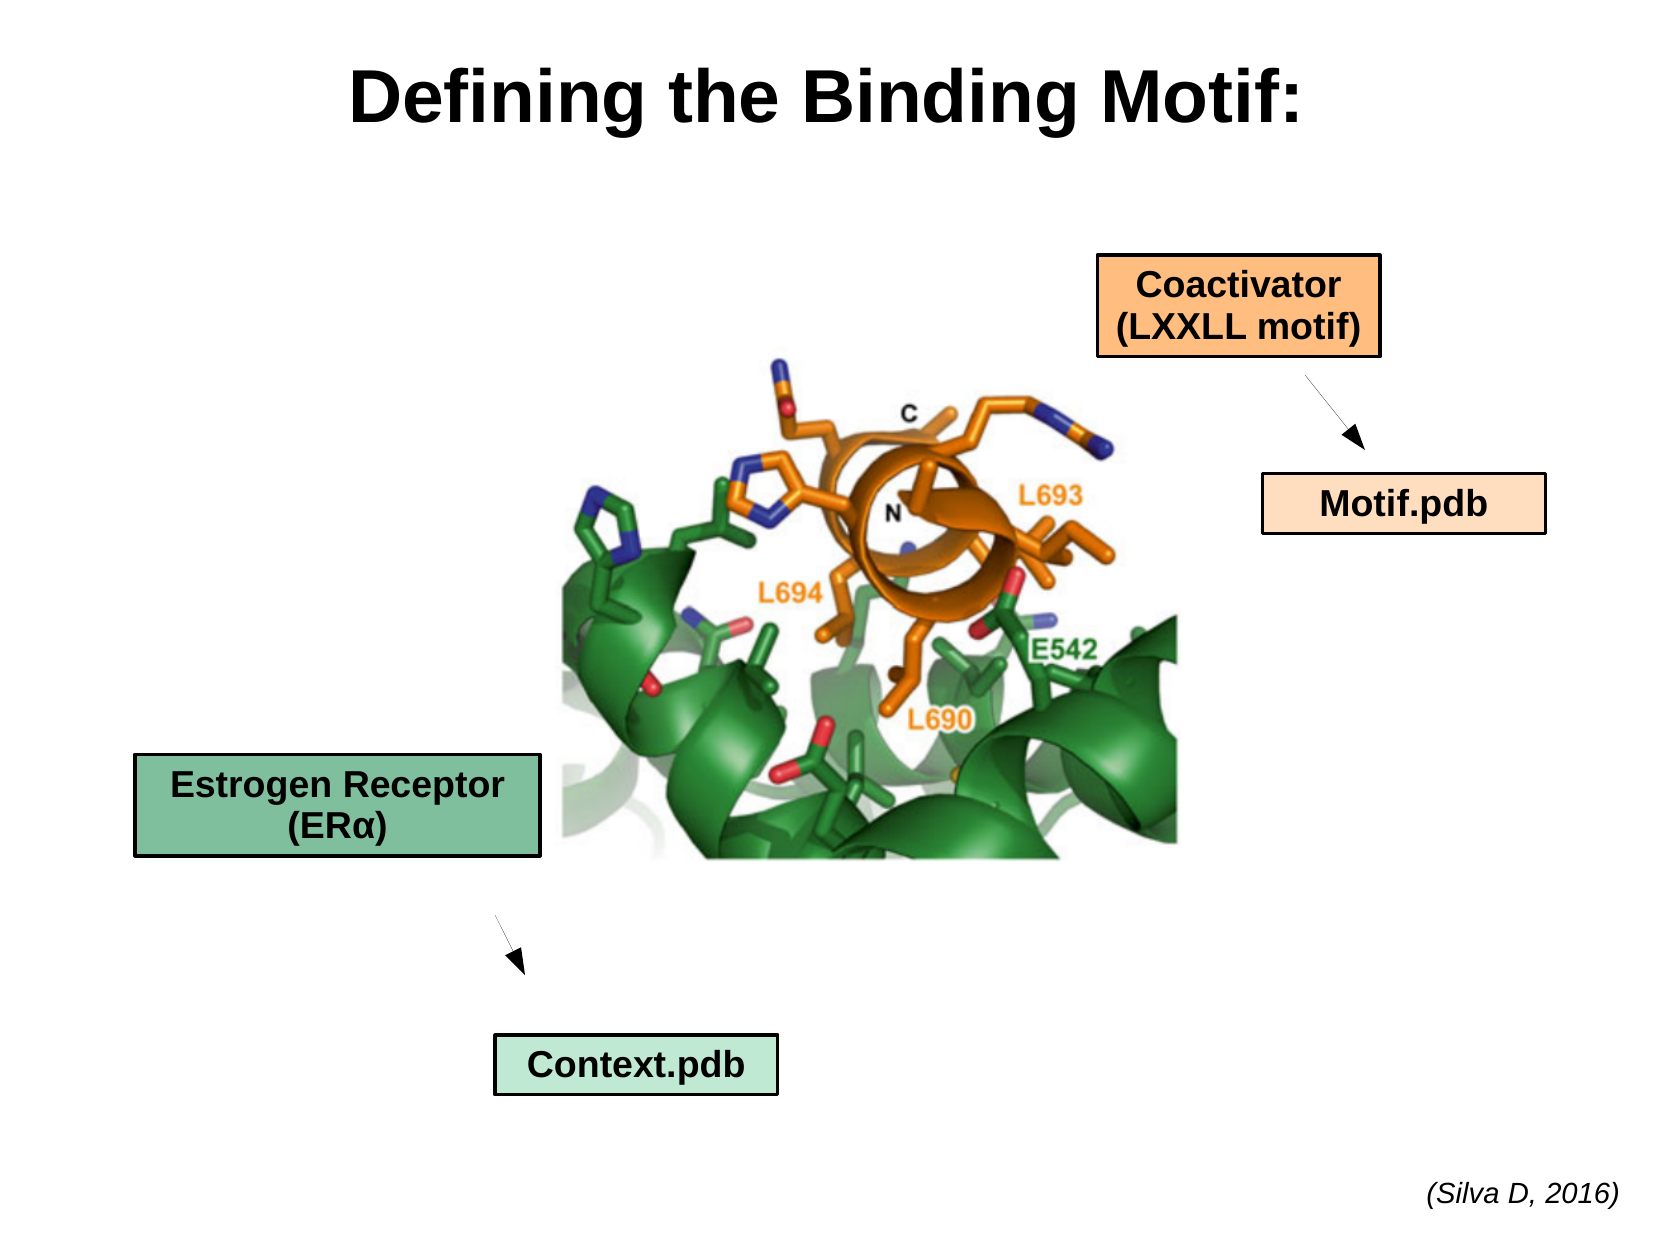

Defining the Binding Motif:
Coactivator
(LXXLL motif)
Motif.pdb
Estrogen Receptor
(ERα)
Context.pdb
(Silva D, 2016)